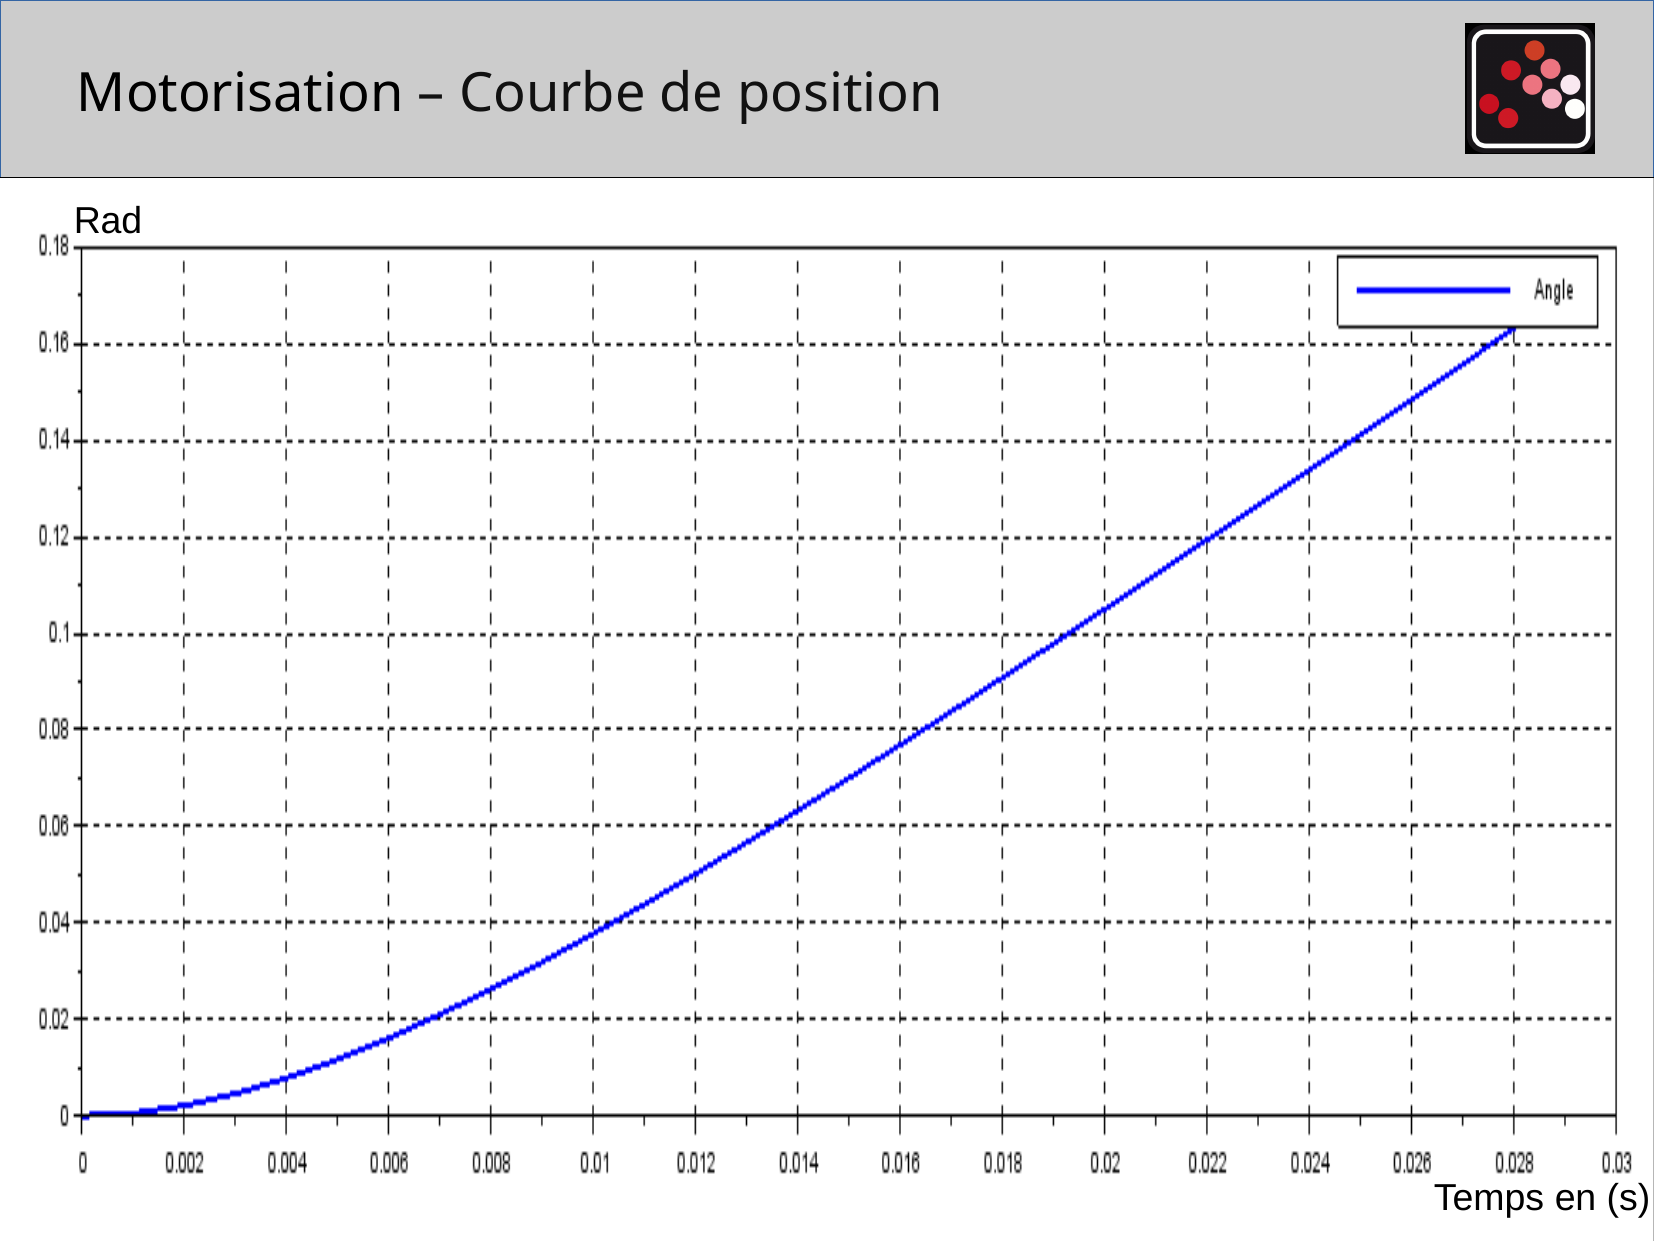

Motorisation – Courbe de position
Servomoteur HS-55
Rad
Temps en (s)